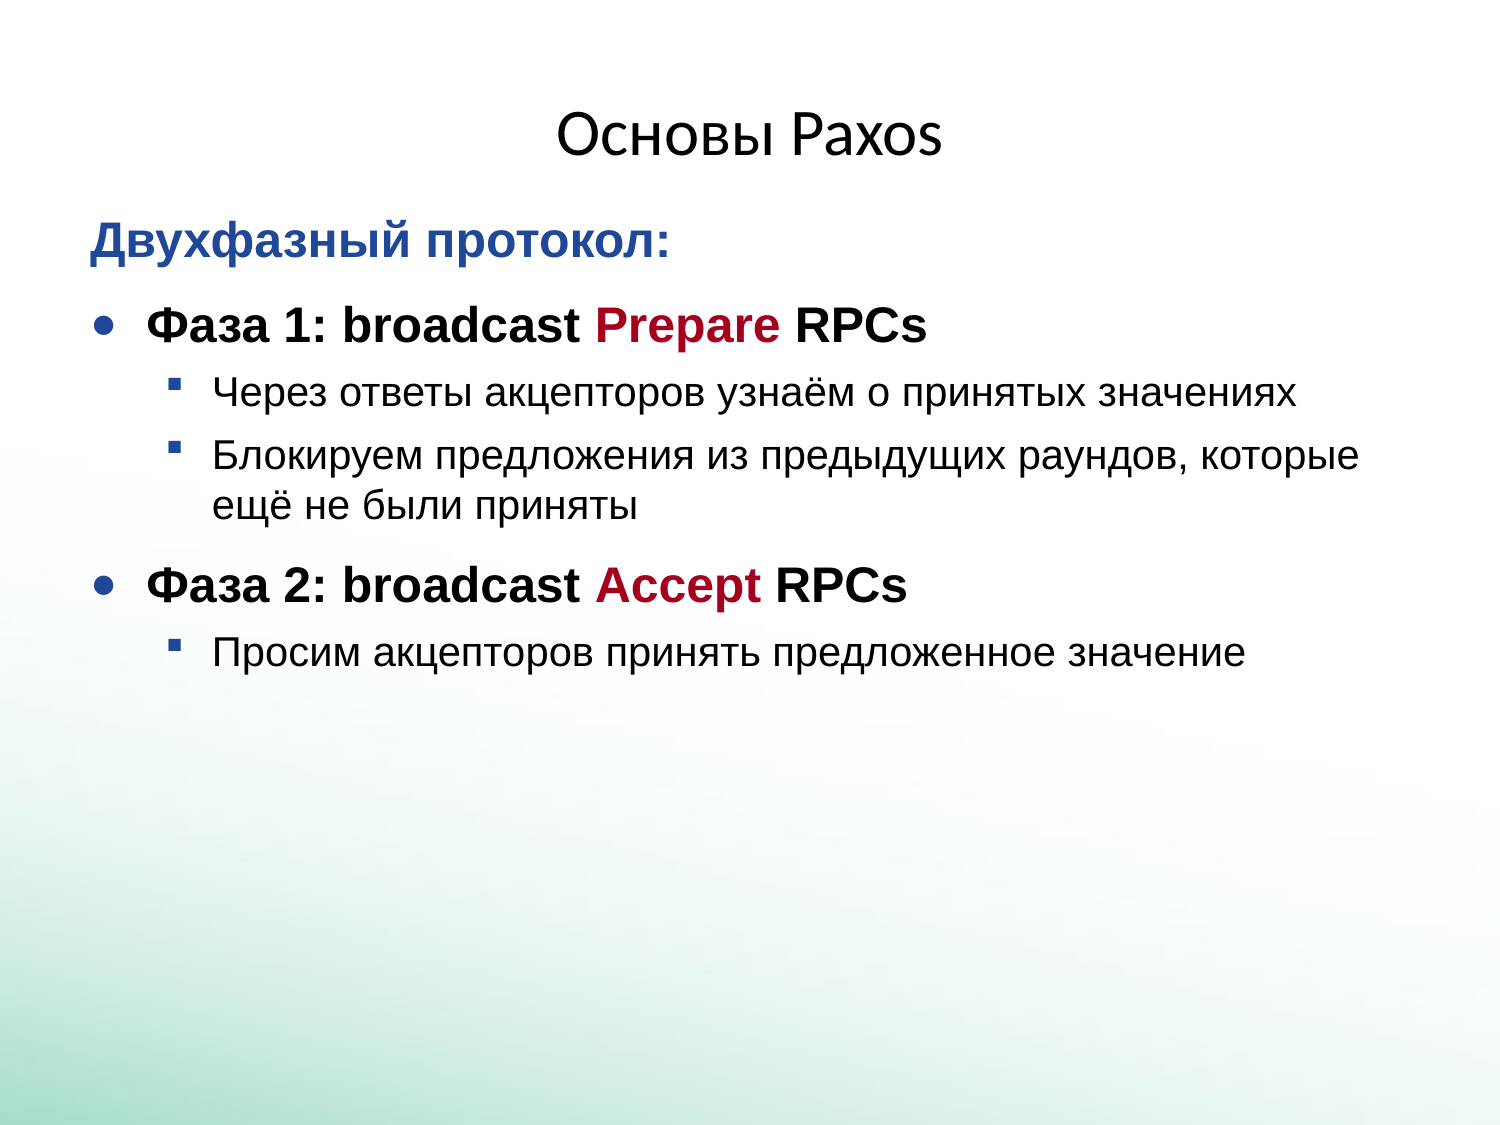

Основы Paxos
# Двухфазный протокол:
Фаза 1: broadcast Prepare RPCs
Через ответы акцепторов узнаём о принятых значениях
Блокируем предложения из предыдущих раундов, которые ещё не были приняты
Фаза 2: broadcast Accept RPCs
Просим акцепторов принять предложенное значение